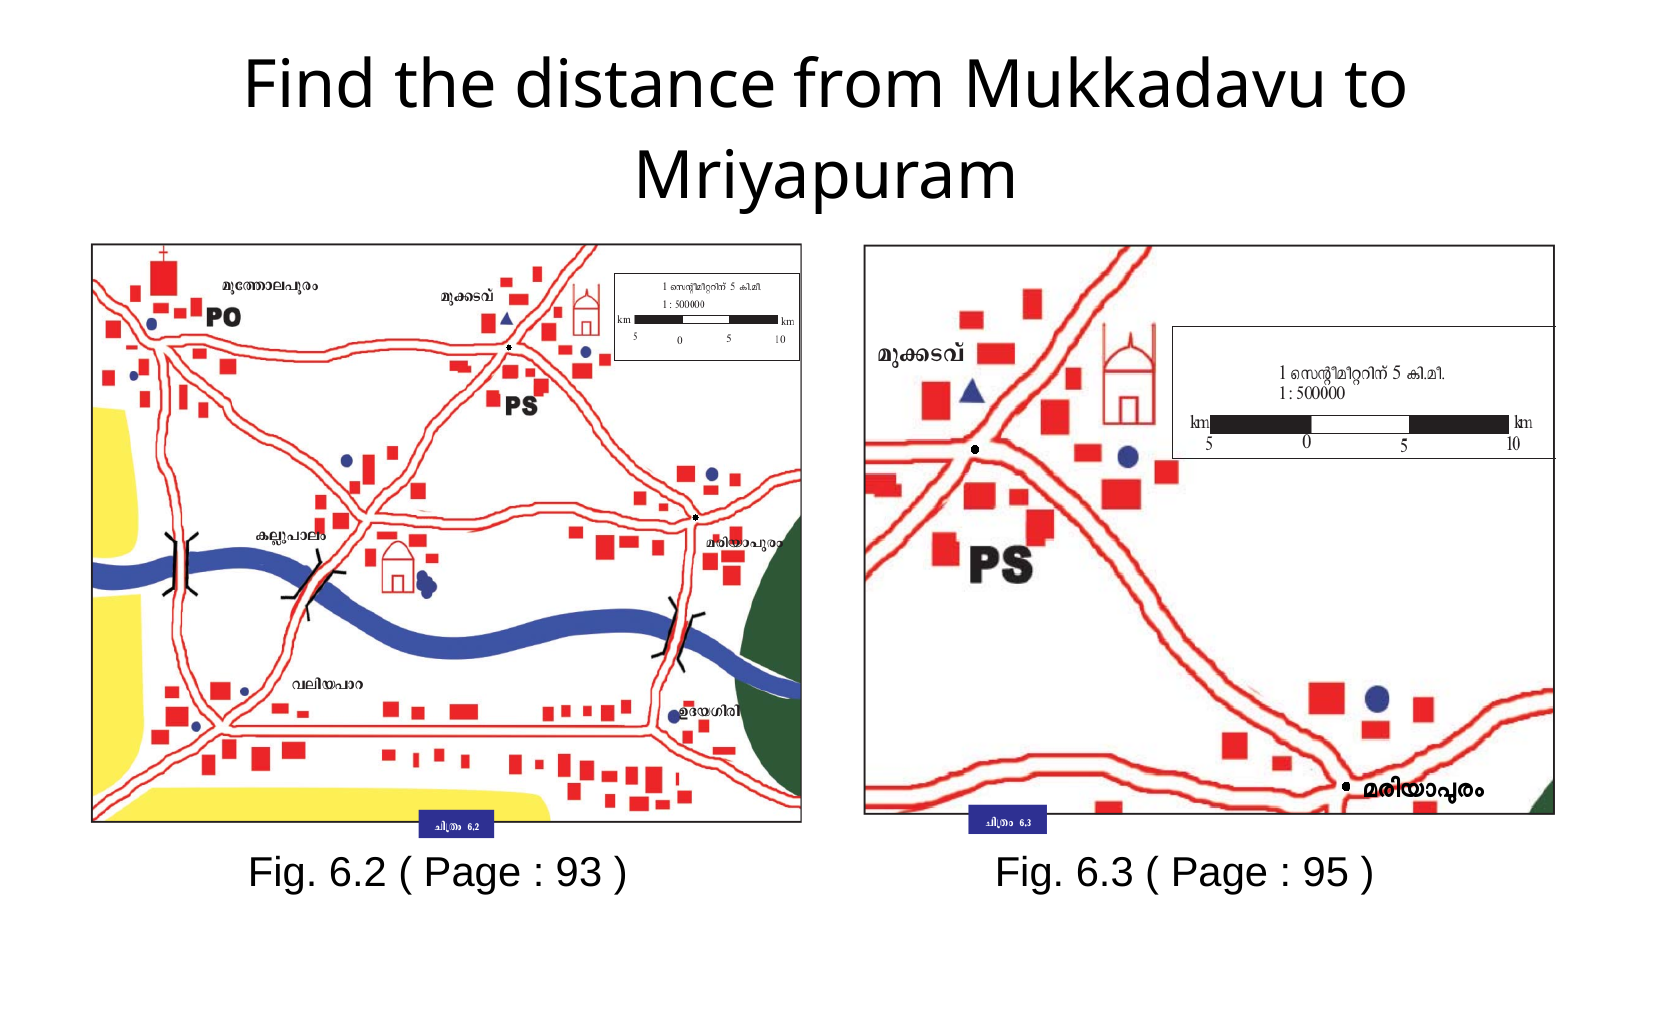

# Find the distance from Mukkadavu to Mriyapuram
Fig. 6.2 ( Page : 93 )
Fig. 6.3 ( Page : 95 )